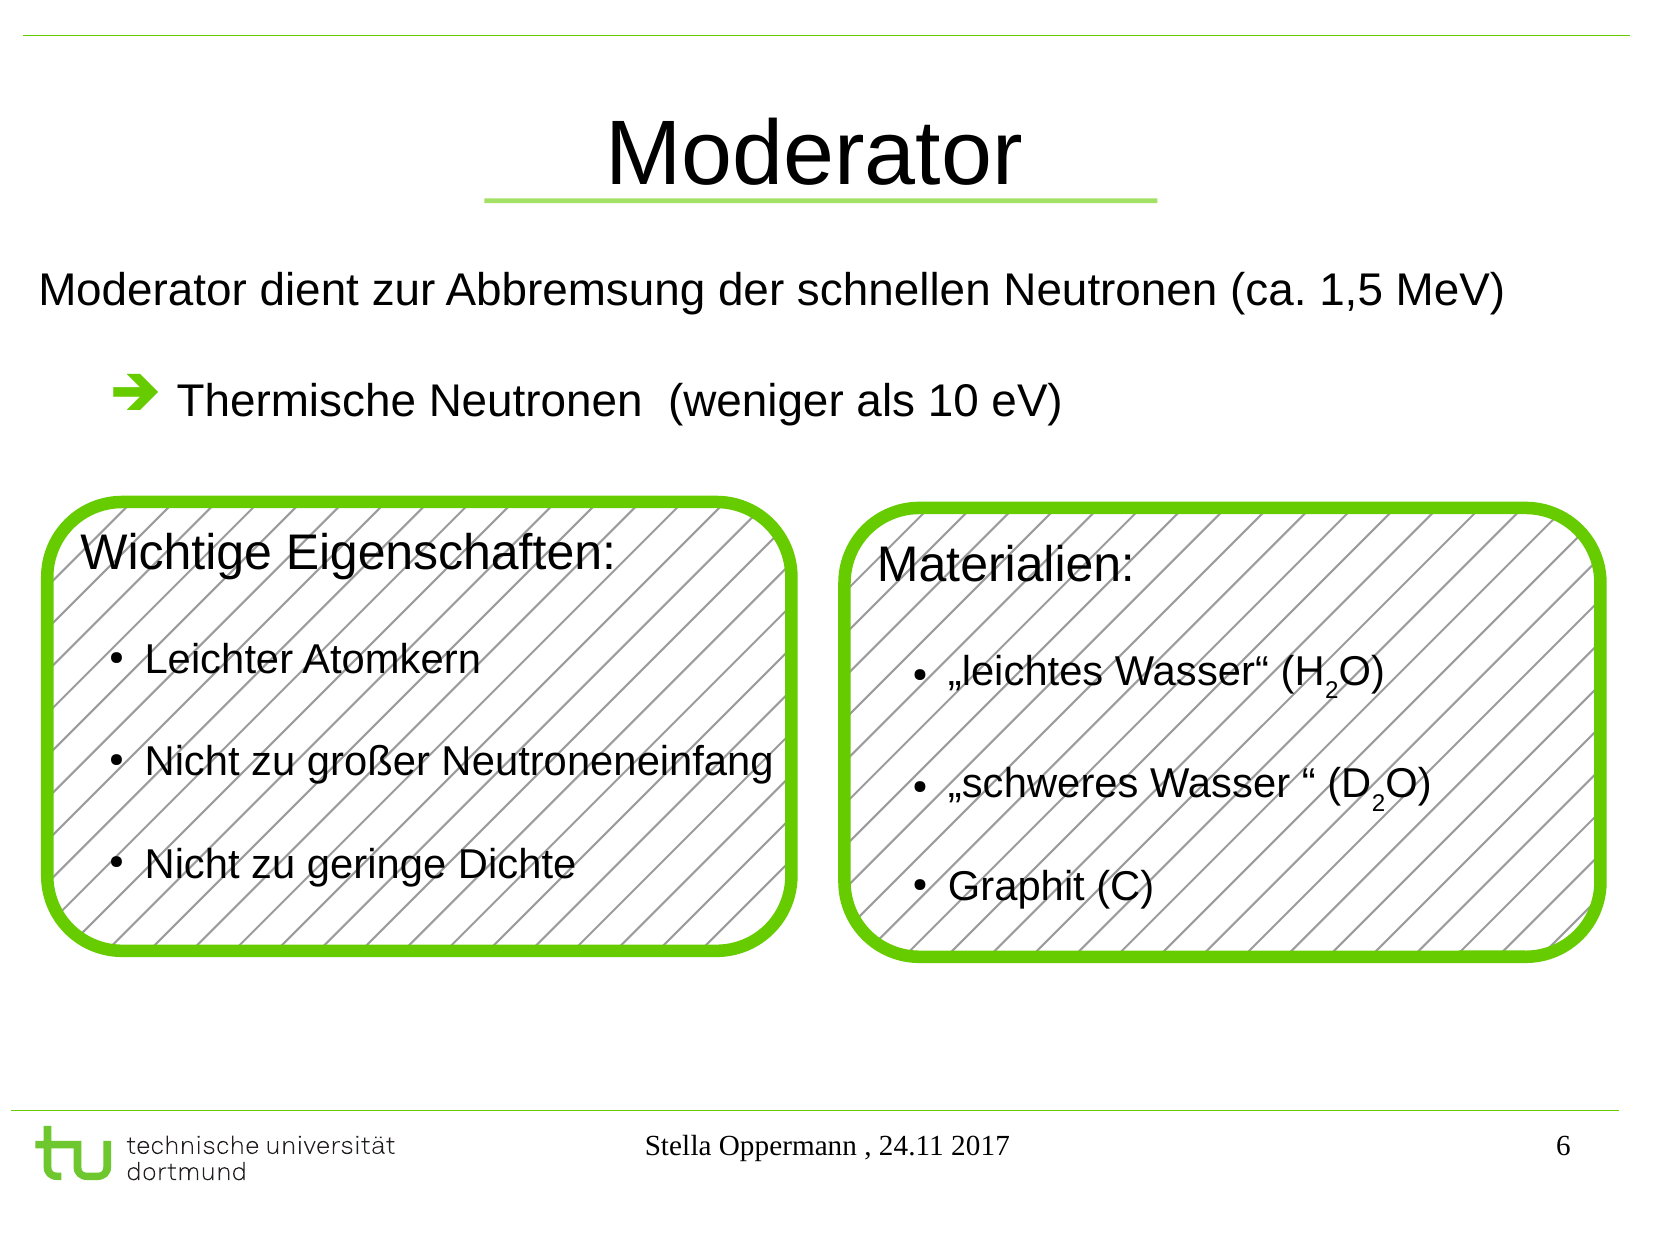

# Moderator
Moderator dient zur Abbremsung der schnellen Neutronen (ca. 1,5 MeV)
 Thermische Neutronen (weniger als 10 eV)
 Wichtige Eigenschaften:
Leichter Atomkern
Nicht zu großer Neutroneneinfang
Nicht zu geringe Dichte
Materialien:
„leichtes Wasser“ (H2O)
„schweres Wasser “ (D2O)
Graphit (C)
Stella Oppermann , 24.11 2017
6